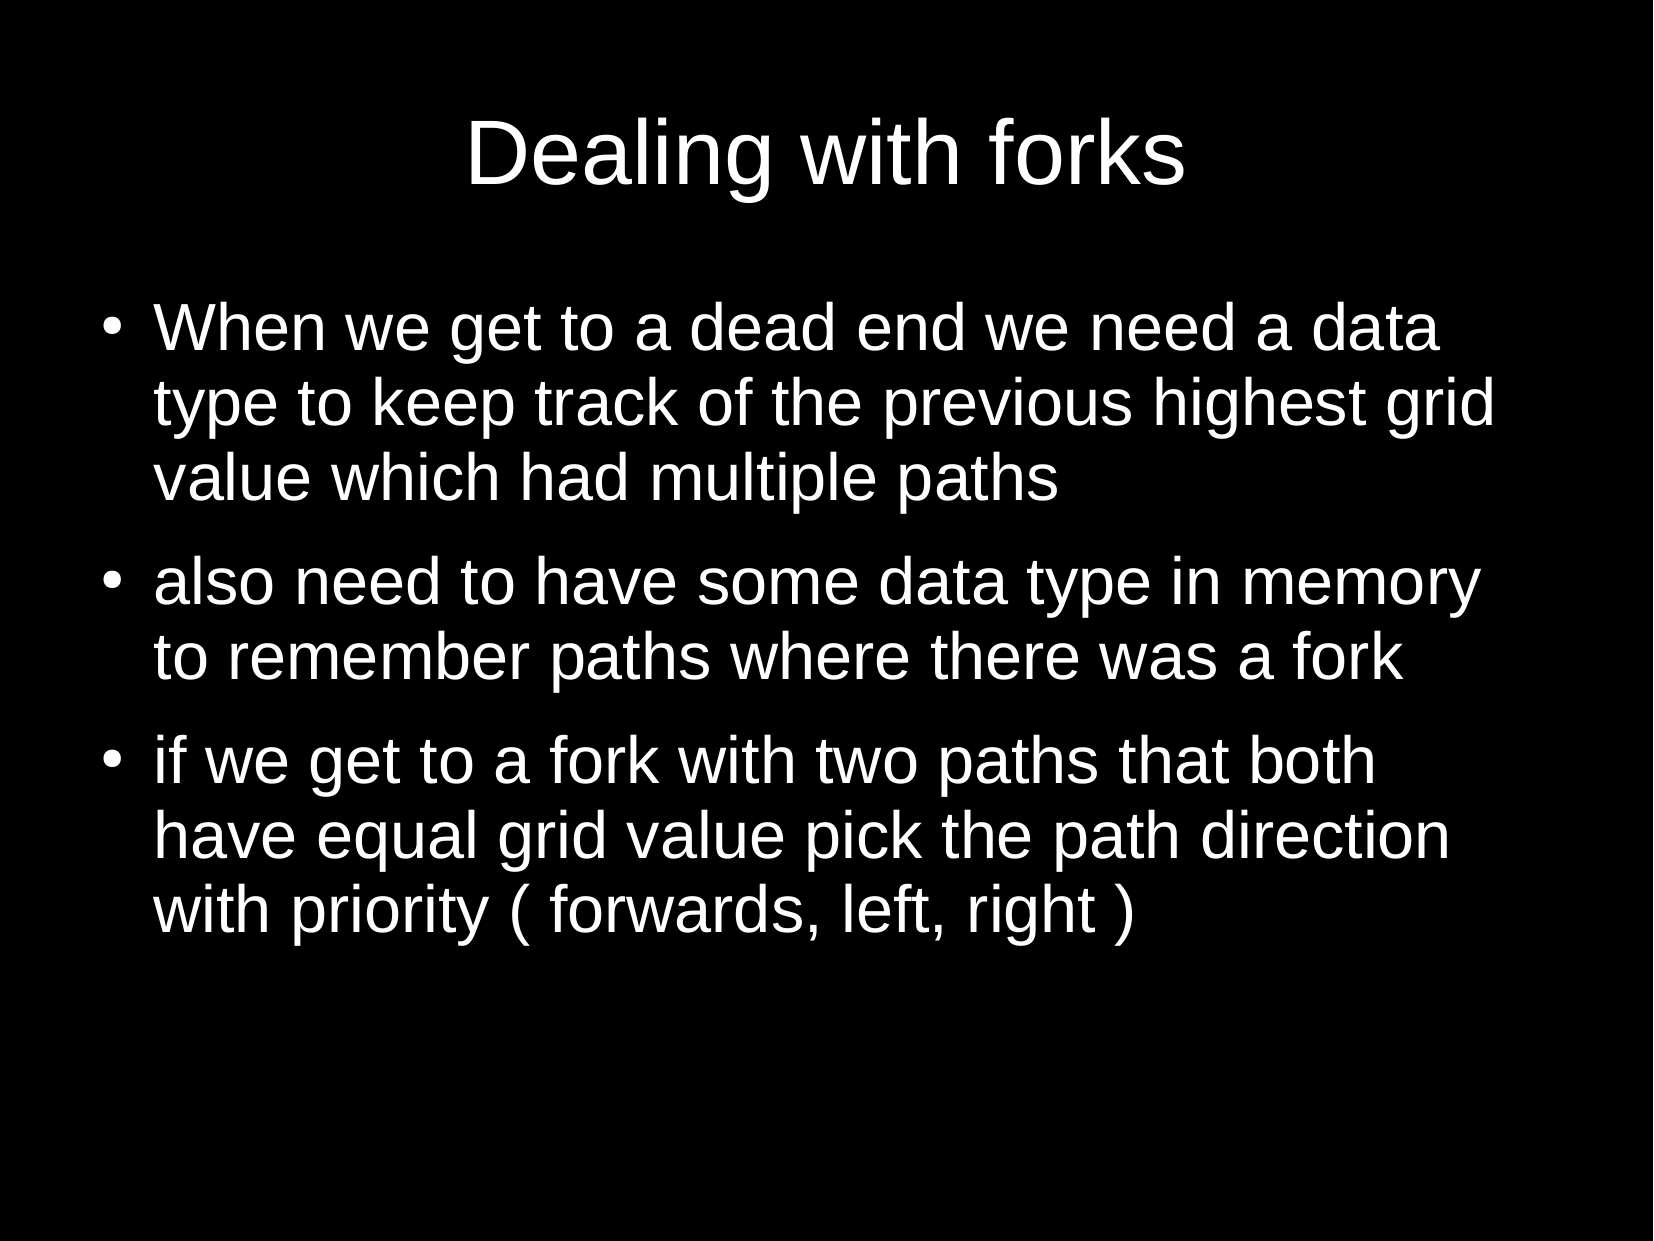

# Dealing with forks
When we get to a dead end we need a data type to keep track of the previous highest grid value which had multiple paths
also need to have some data type in memory to remember paths where there was a fork
if we get to a fork with two paths that both have equal grid value pick the path direction with priority ( forwards, left, right )